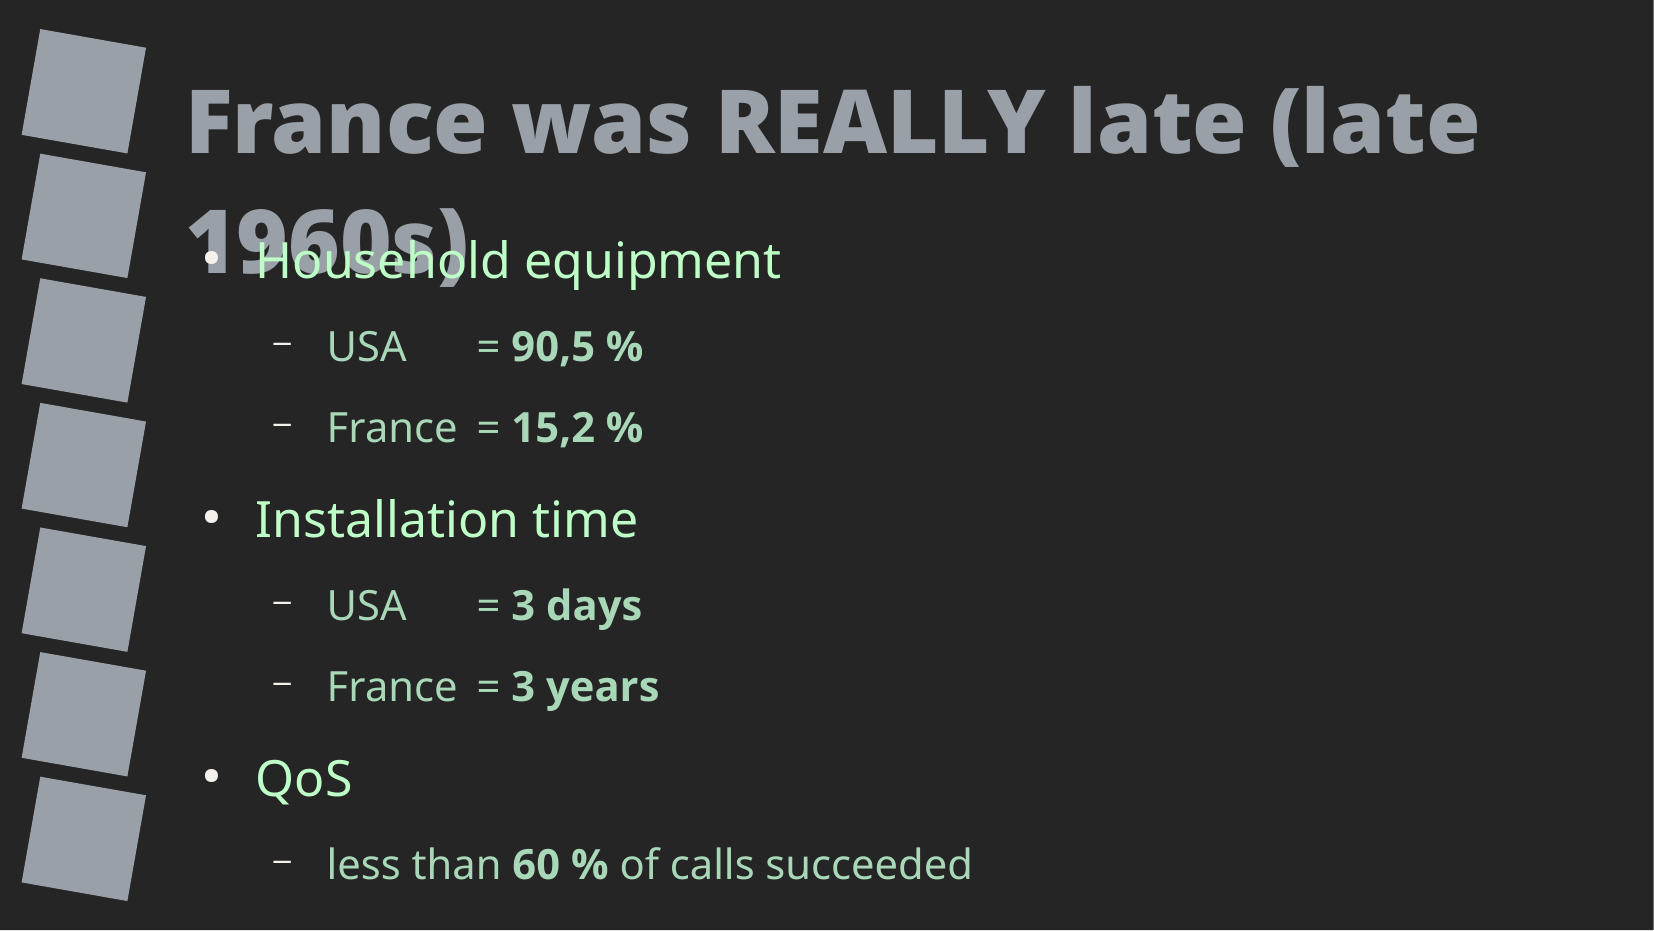

# France was REALLY late (late 1960s)
Household equipment
USA	= 90,5 %
France	= 15,2 %
Installation time
USA	= 3 days
France	= 3 years
QoS
less than 60 % of calls succeeded